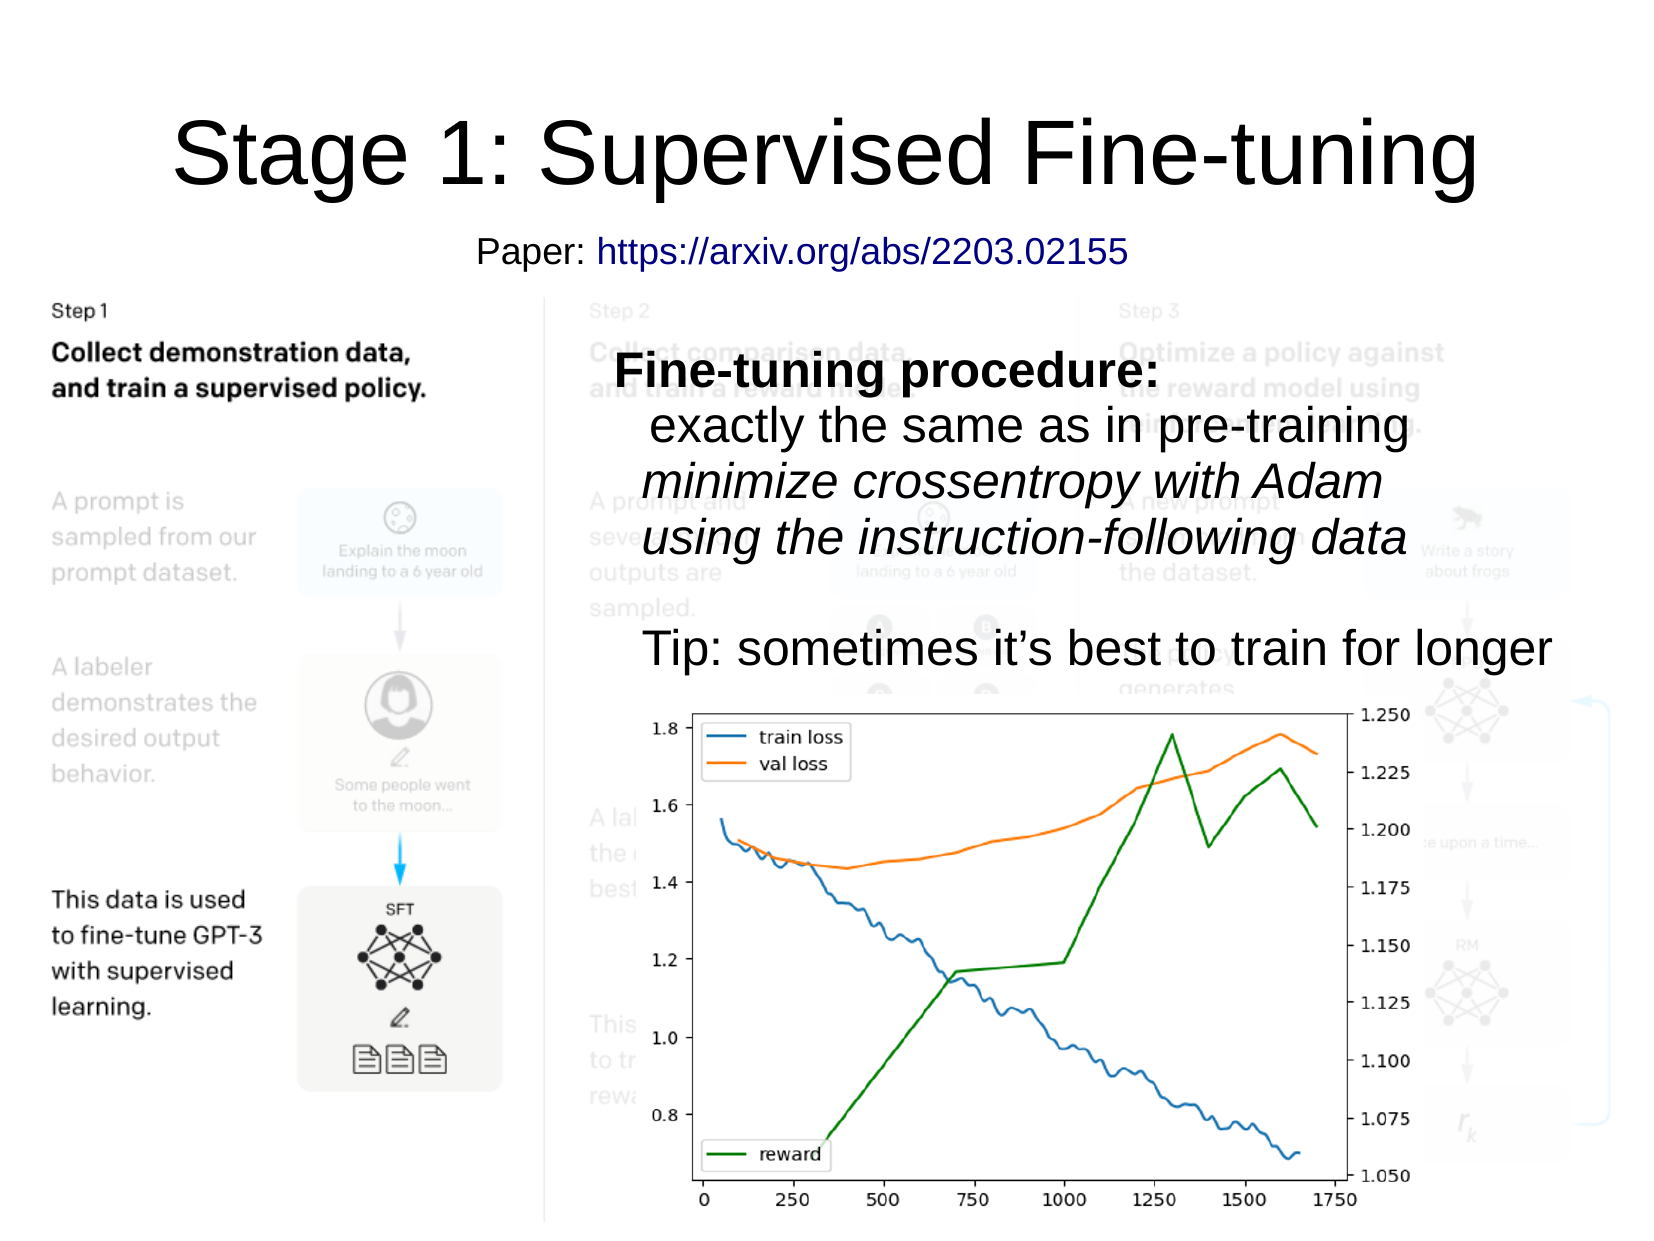

# Stage 1: Supervised Fine-tuning
Paper: https://arxiv.org/abs/2203.02155
Fine-tuning procedure:
exactly the same as in pre-training
 minimize crossentropy with Adam
 using the instruction-following data
 Tip: sometimes it’s best to train for longer